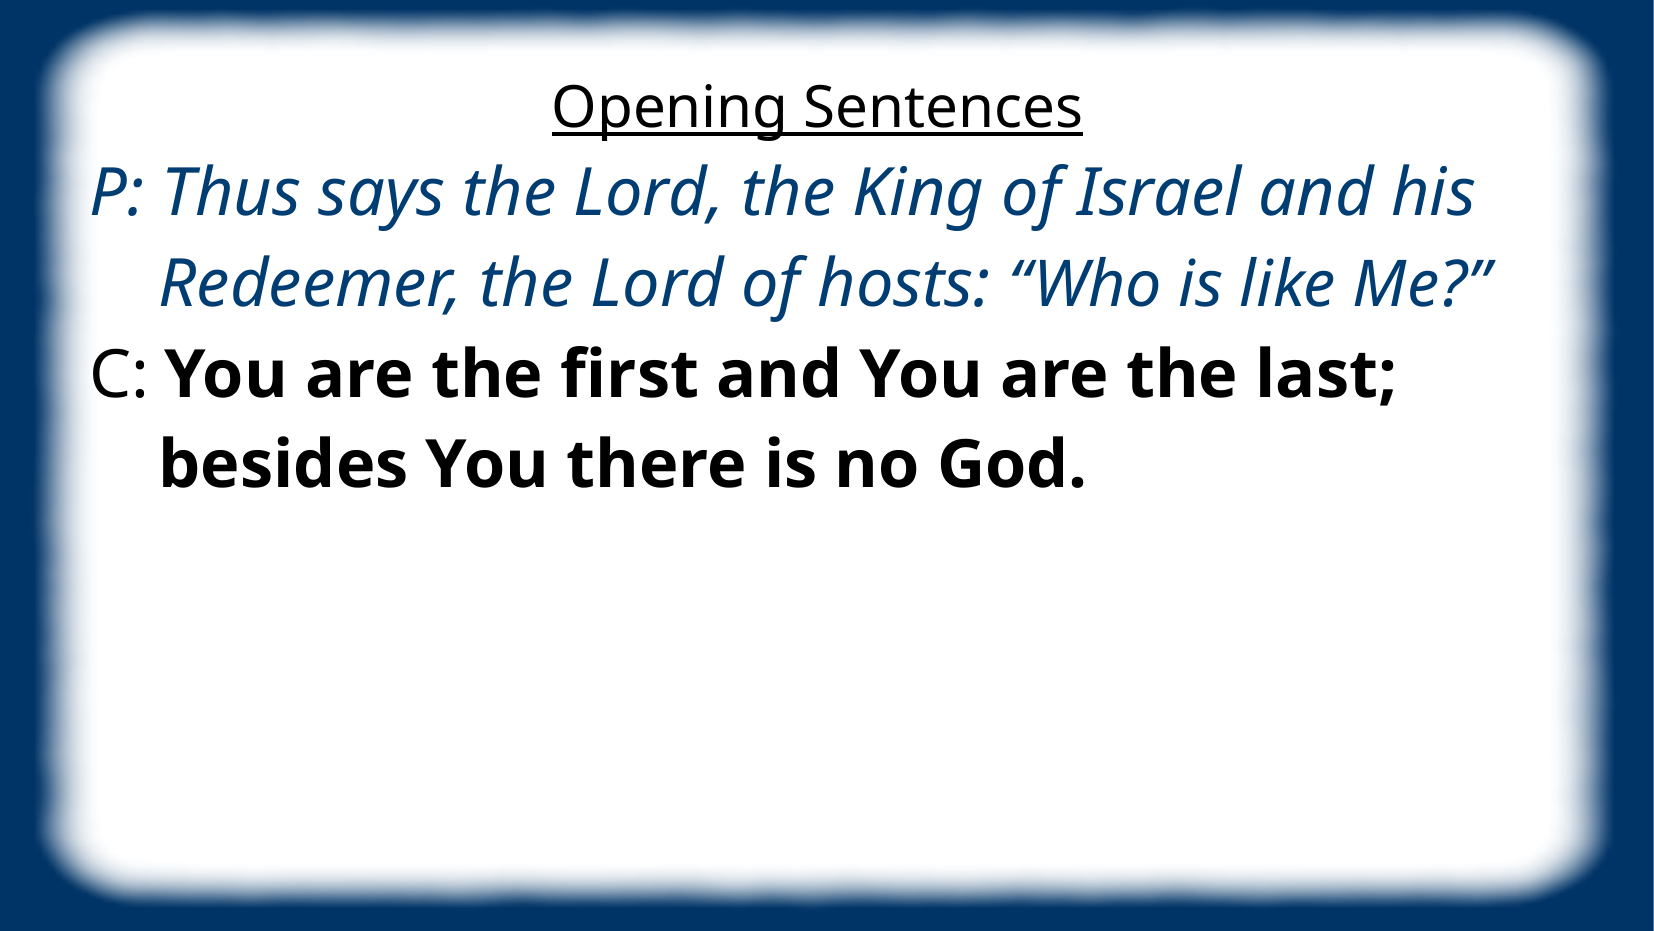

Opening Sentences
P: Thus says the Lord, the King of Israel and his
 Redeemer, the Lord of hosts: “Who is like Me?”
C:	You are the first and You are the last;
 besides You there is no God.